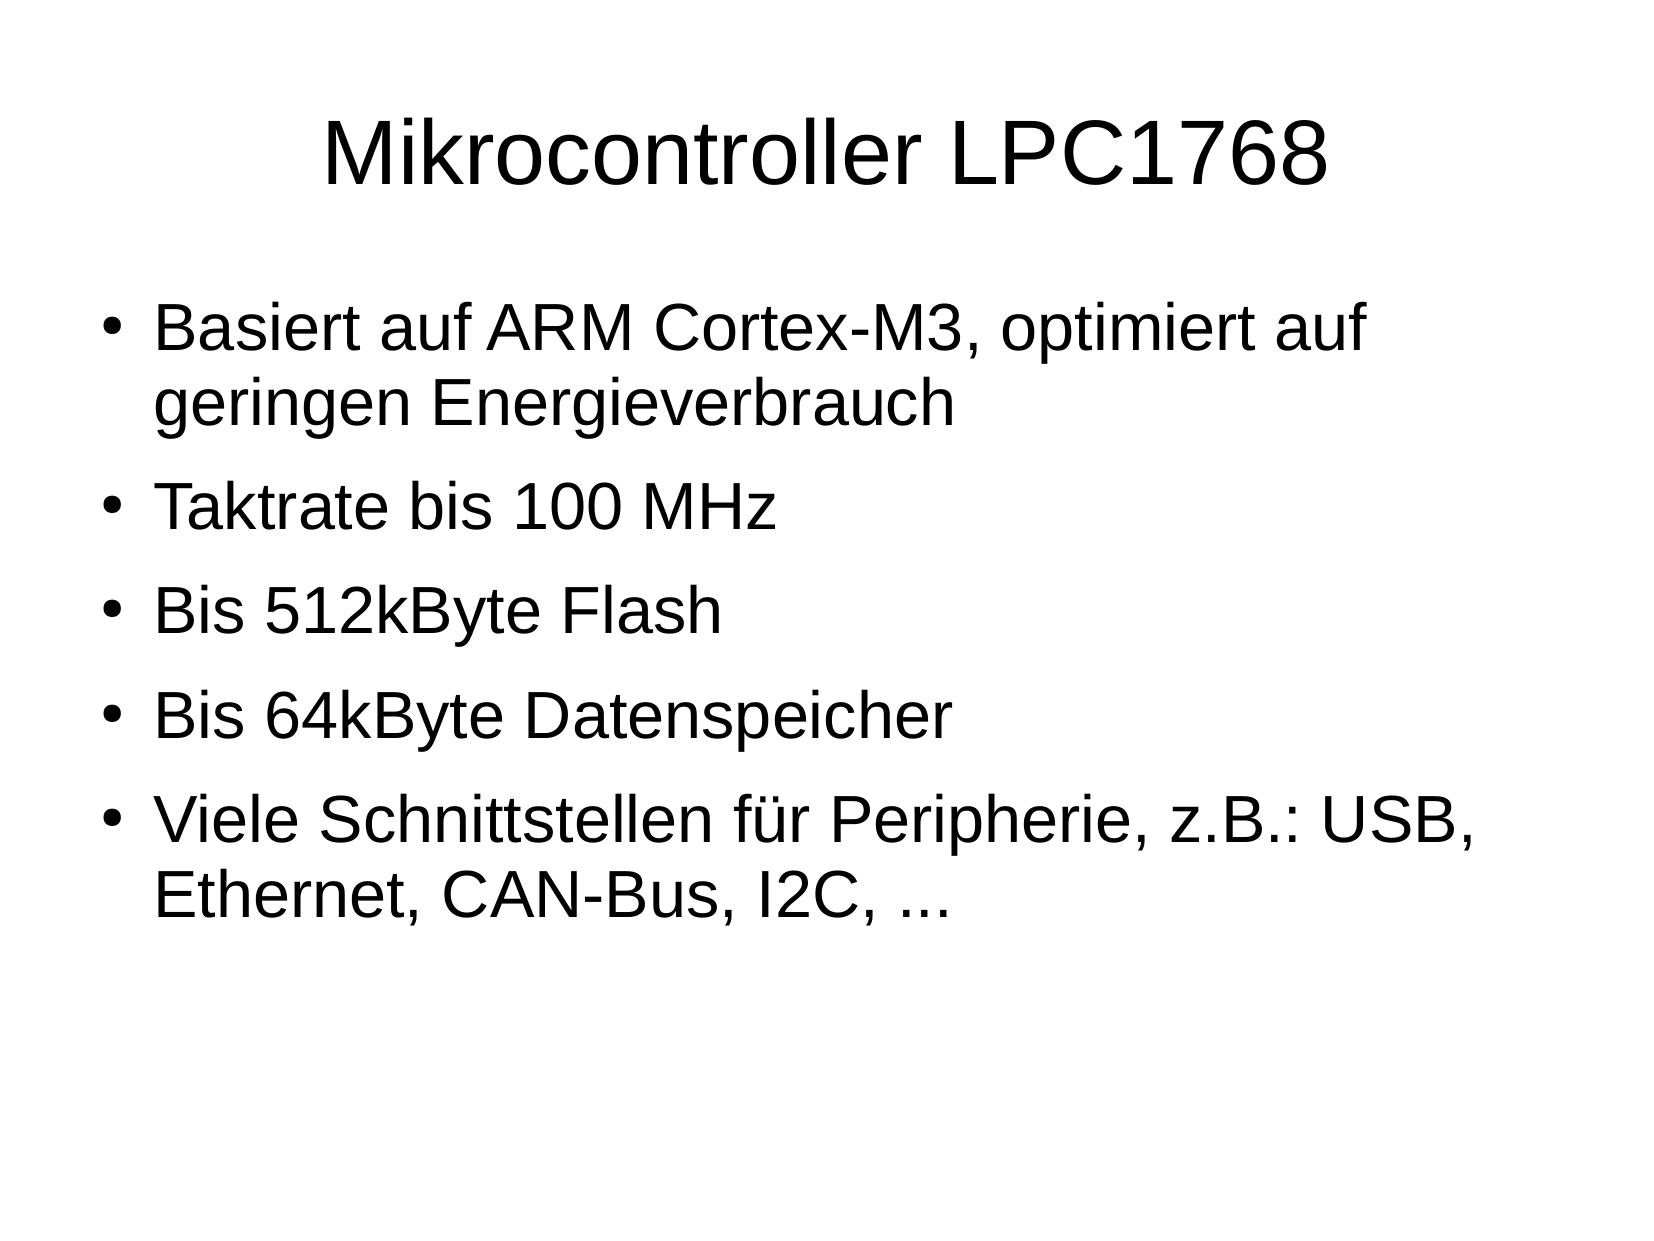

# Mikrocontroller LPC1768
Basiert auf ARM Cortex-M3, optimiert auf geringen Energieverbrauch
Taktrate bis 100 MHz
Bis 512kByte Flash
Bis 64kByte Datenspeicher
Viele Schnittstellen für Peripherie, z.B.: USB, Ethernet, CAN-Bus, I2C, ...